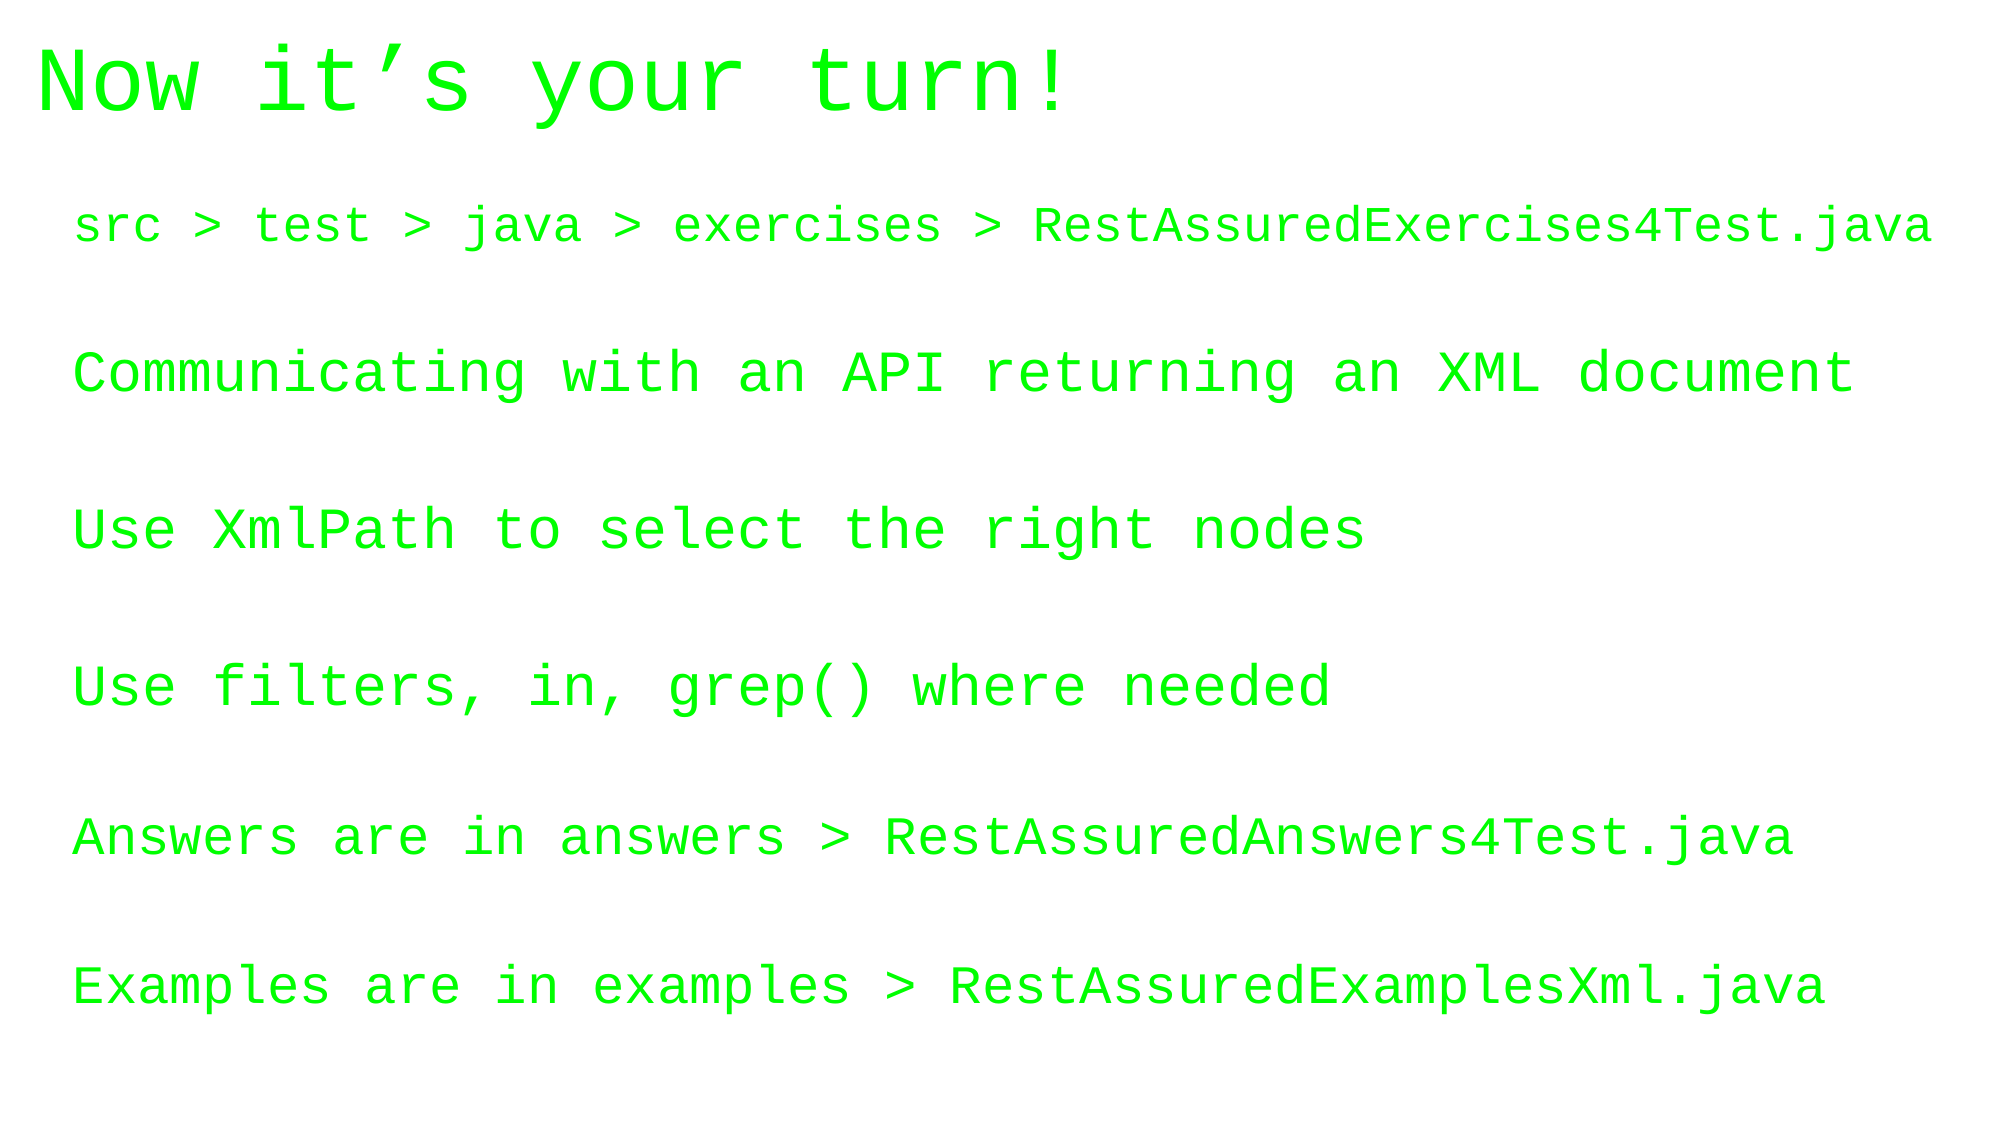

# Now it’s your turn!
src > test > java > exercises > RestAssuredExercises4Test.java
Communicating with an API returning an XML document
Use XmlPath to select the right nodes
Use filters, in, grep() where needed
Answers are in answers > RestAssuredAnswers4Test.java
Examples are in examples > RestAssuredExamplesXml.java